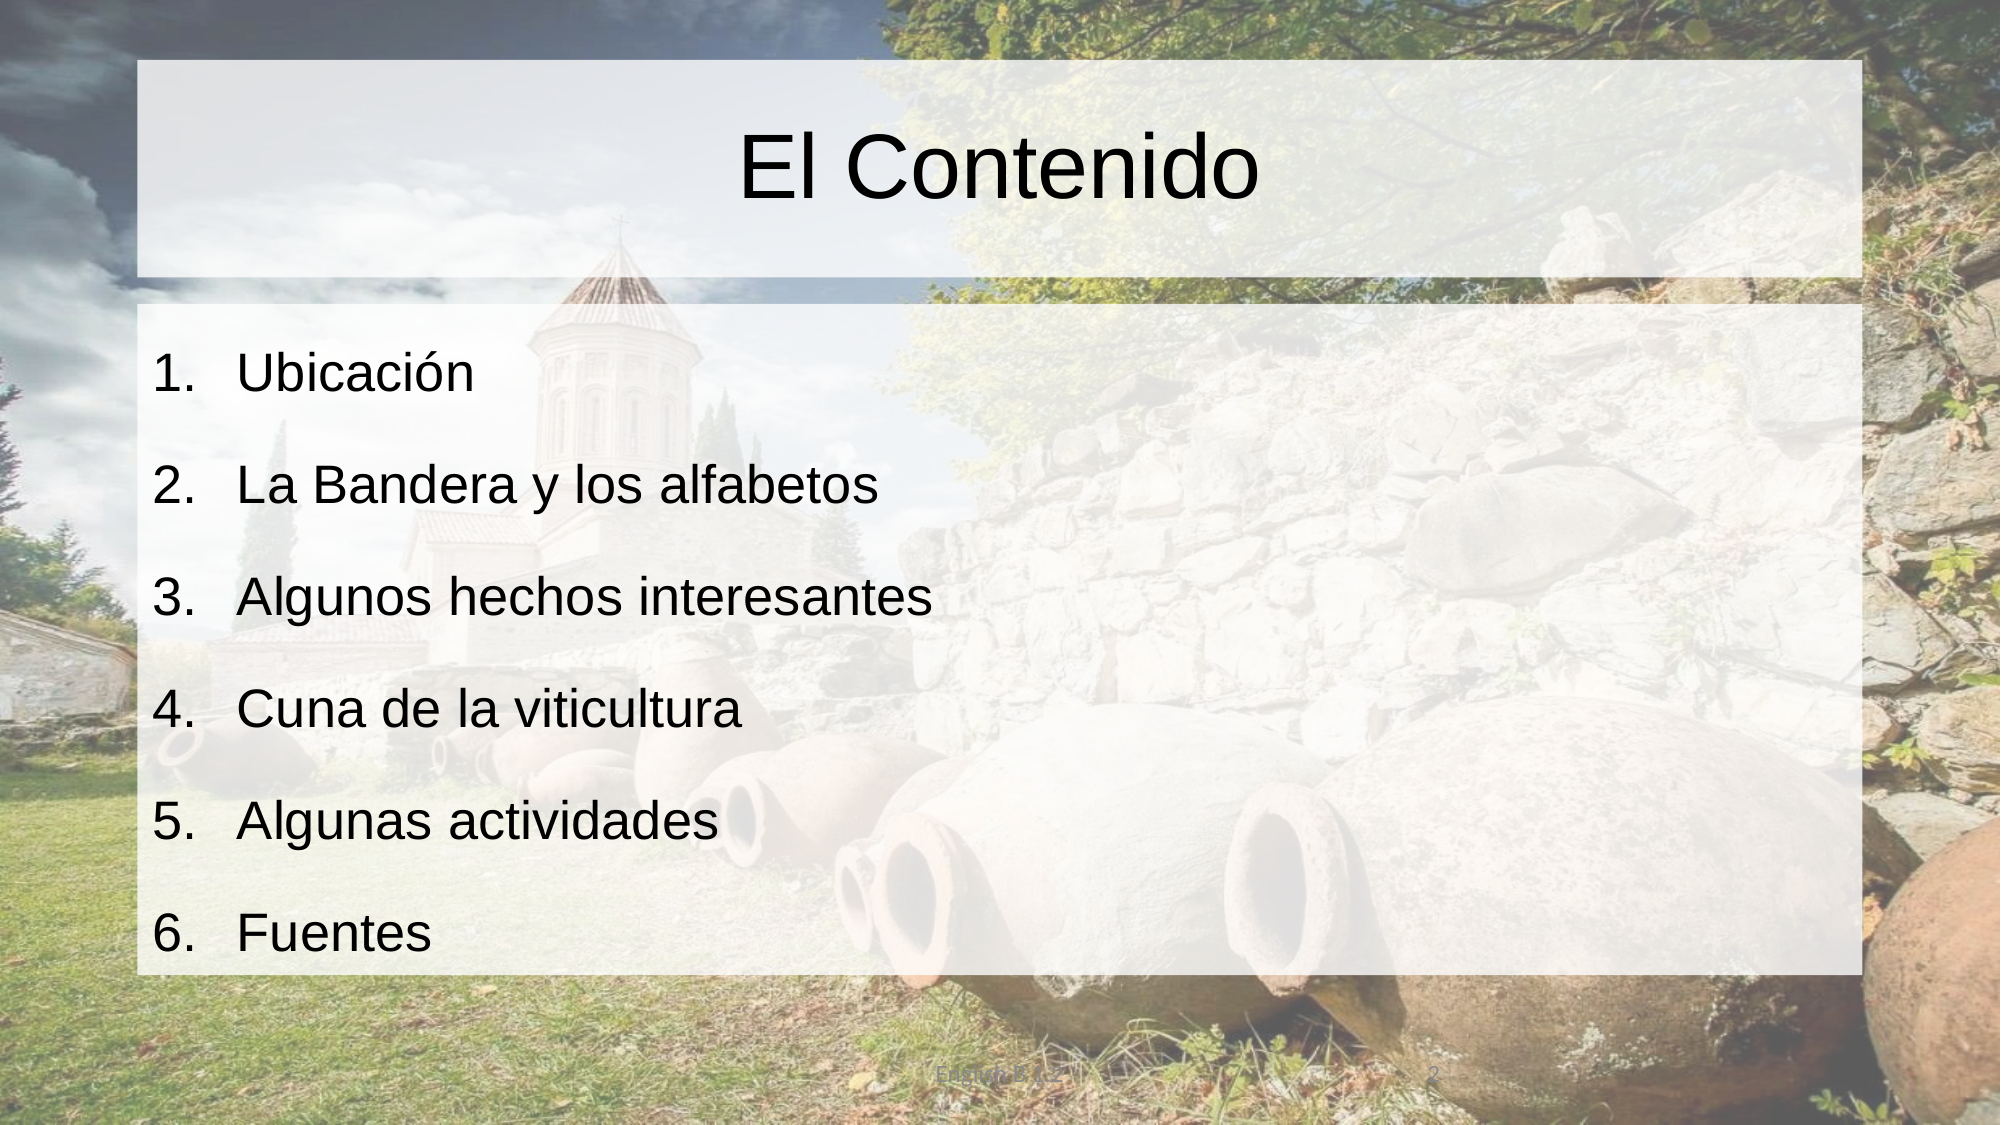

# El Contenido
Ubicación
La Bandera y los alfabetos
Algunos hechos interesantes
Cuna de la viticultura
Algunas actividades
Fuentes
English B 1.2